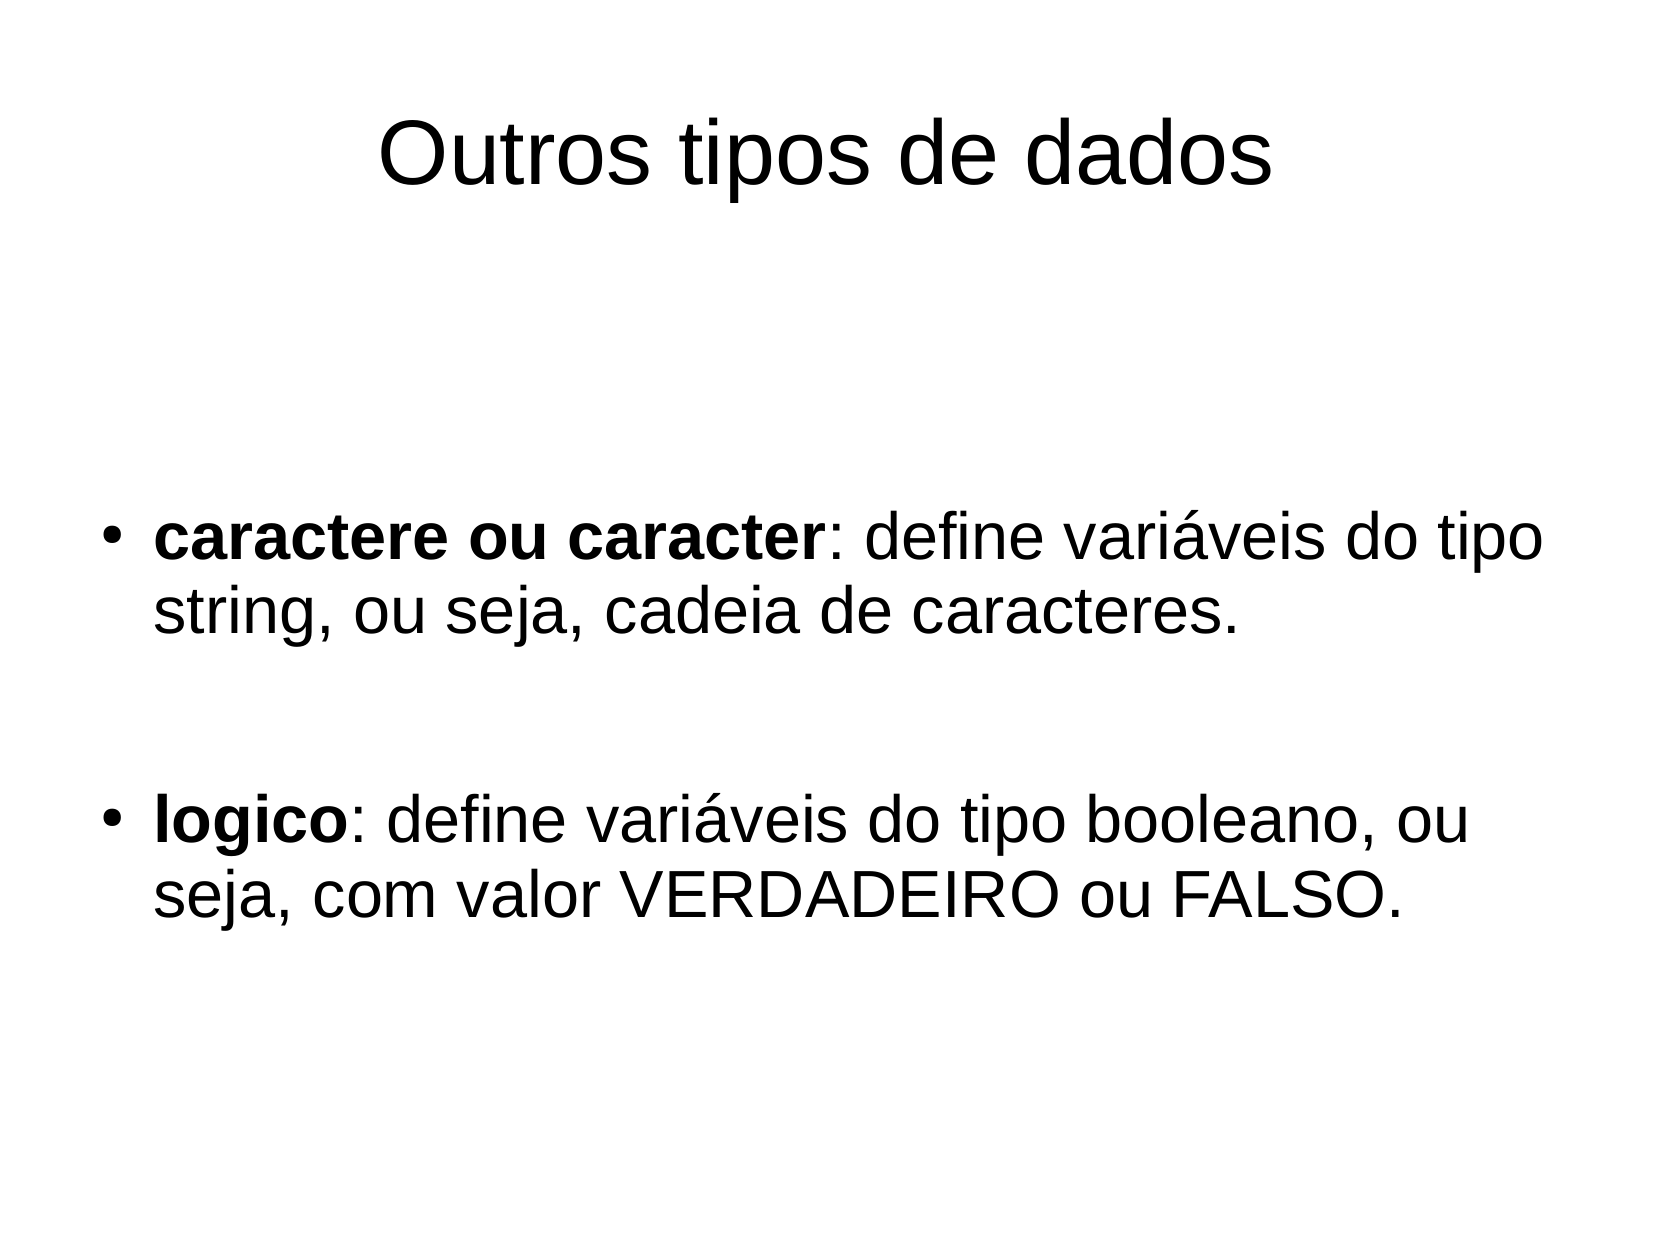

# Outros tipos de dados
caractere ou caracter: define variáveis do tipo string, ou seja, cadeia de caracteres.
logico: define variáveis do tipo booleano, ou seja, com valor VERDADEIRO ou FALSO.